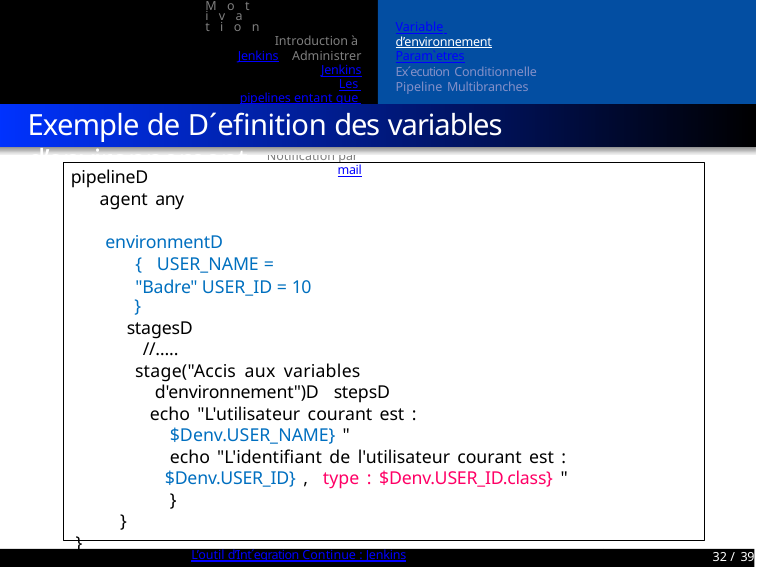

Motivation Introduction `a Jenkins Administrer Jenkins
Les pipelines entant que Code
Jenkins Webhook Notification par mail
Variable d’environnement Param`etres
Ex´ecution Conditionnelle
Pipeline Multibranches
Exemple de D´efinition des variables d’environnement
pipelineD
agent any
environmentD { USER_NAME = "Badre" USER_ID = 10
}
stagesD
//…..
stage("Accis aux variables d'environnement")D stepsD
echo "L'utilisateur courant est : $Denv.USER_NAME} "
echo "L'identifiant de l'utilisateur courant est : $Denv.USER_ID} , type : $Denv.USER_ID.class} "
}
}
}
L’outil d’Int´egration Continue : Jenkins
32 / 39